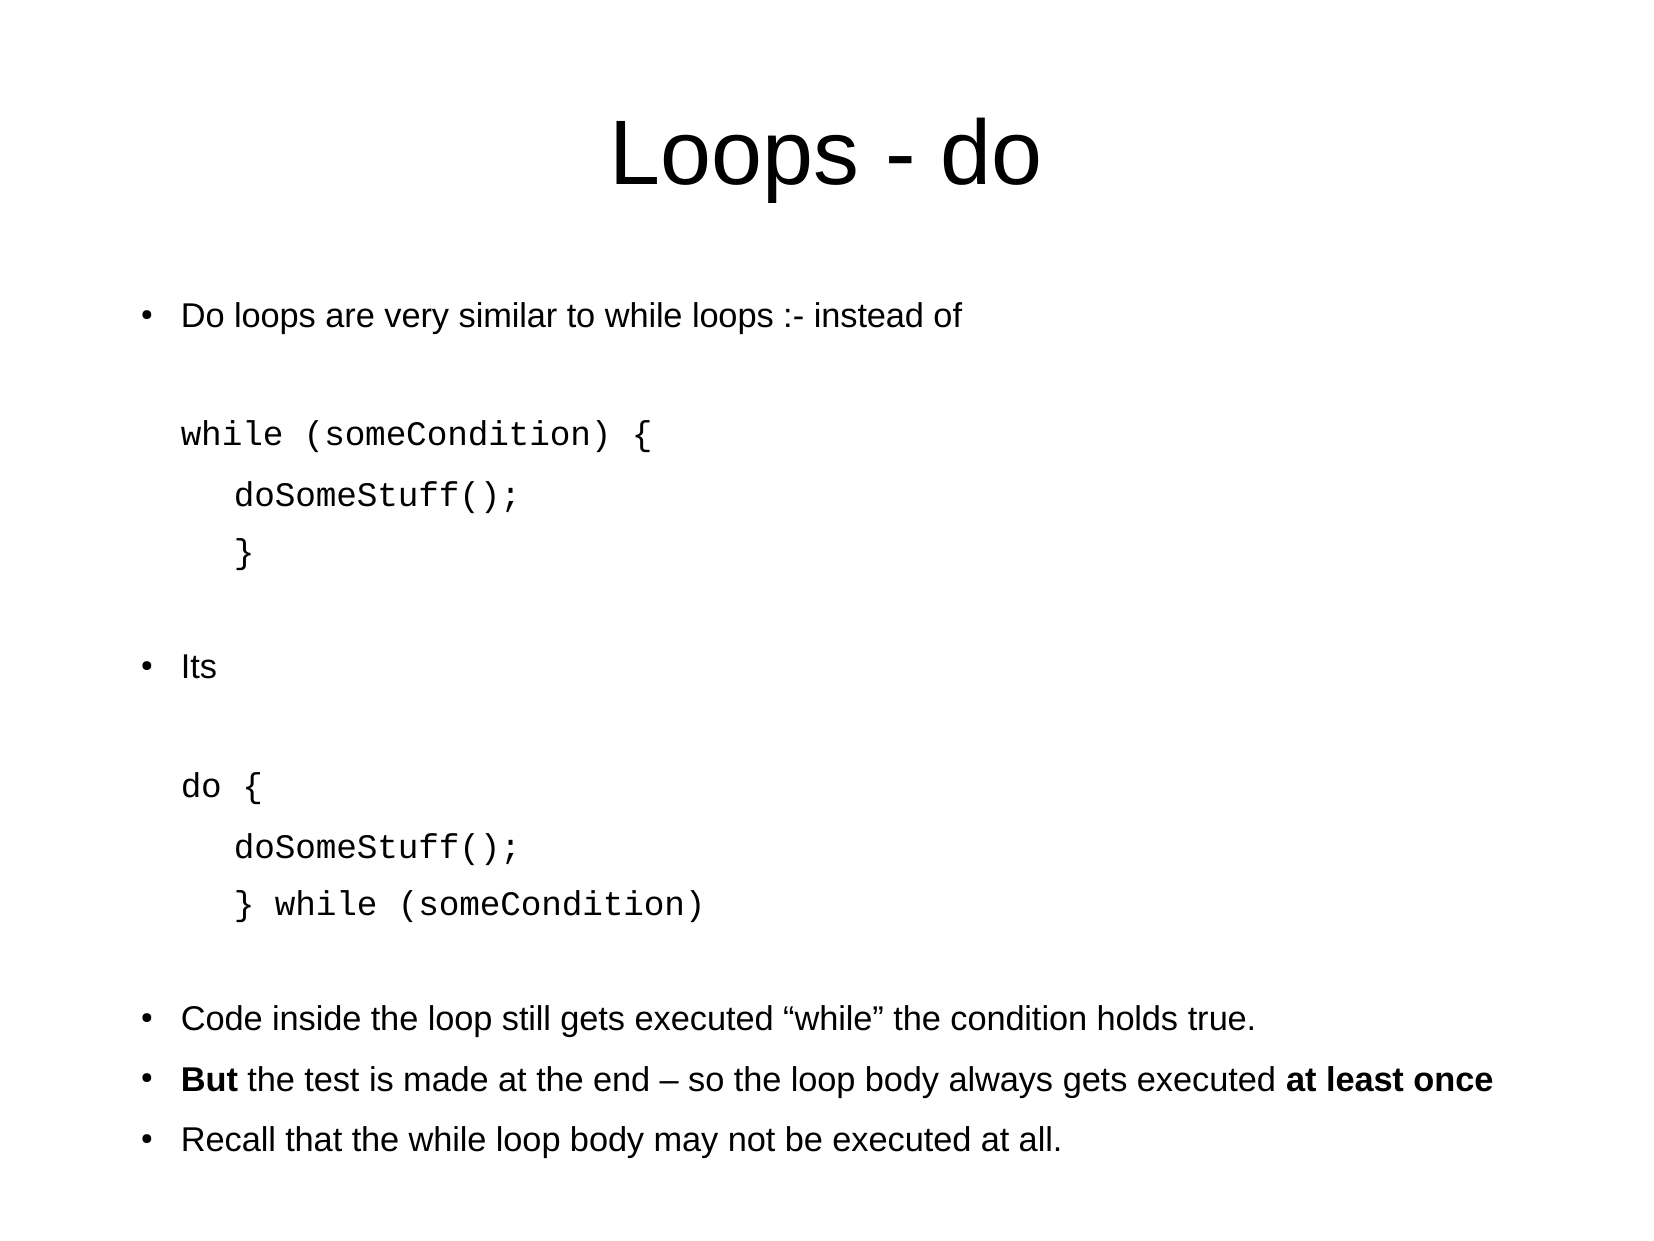

# Loops - do
Do loops are very similar to while loops :- instead of
while (someCondition) {
doSomeStuff();
}
Its
do {
doSomeStuff();
} while (someCondition)
Code inside the loop still gets executed “while” the condition holds true.
But the test is made at the end – so the loop body always gets executed at least once
Recall that the while loop body may not be executed at all.